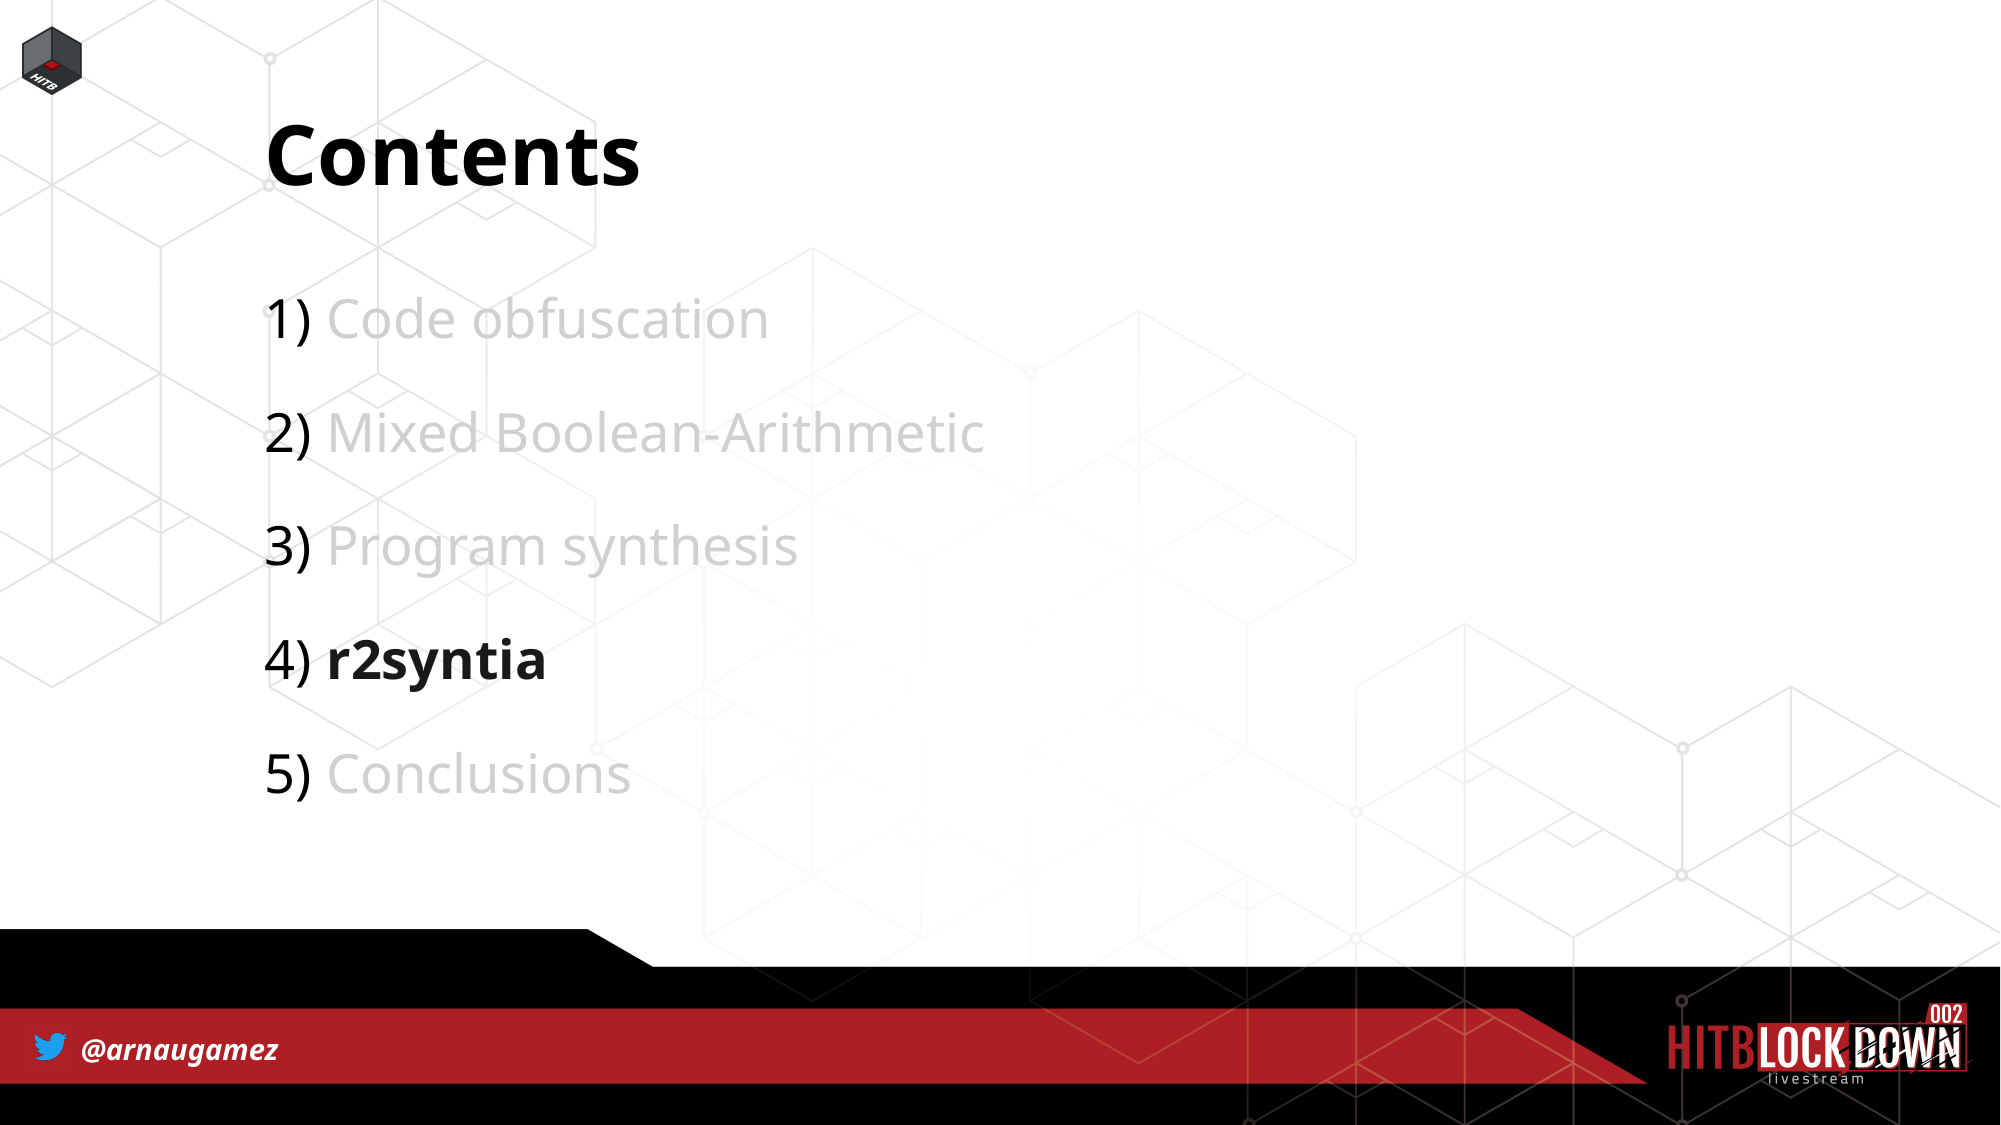

# Contents
 Code obfuscation
 Mixed Boolean-Arithmetic
 Program synthesis
 r2syntia
 Conclusions